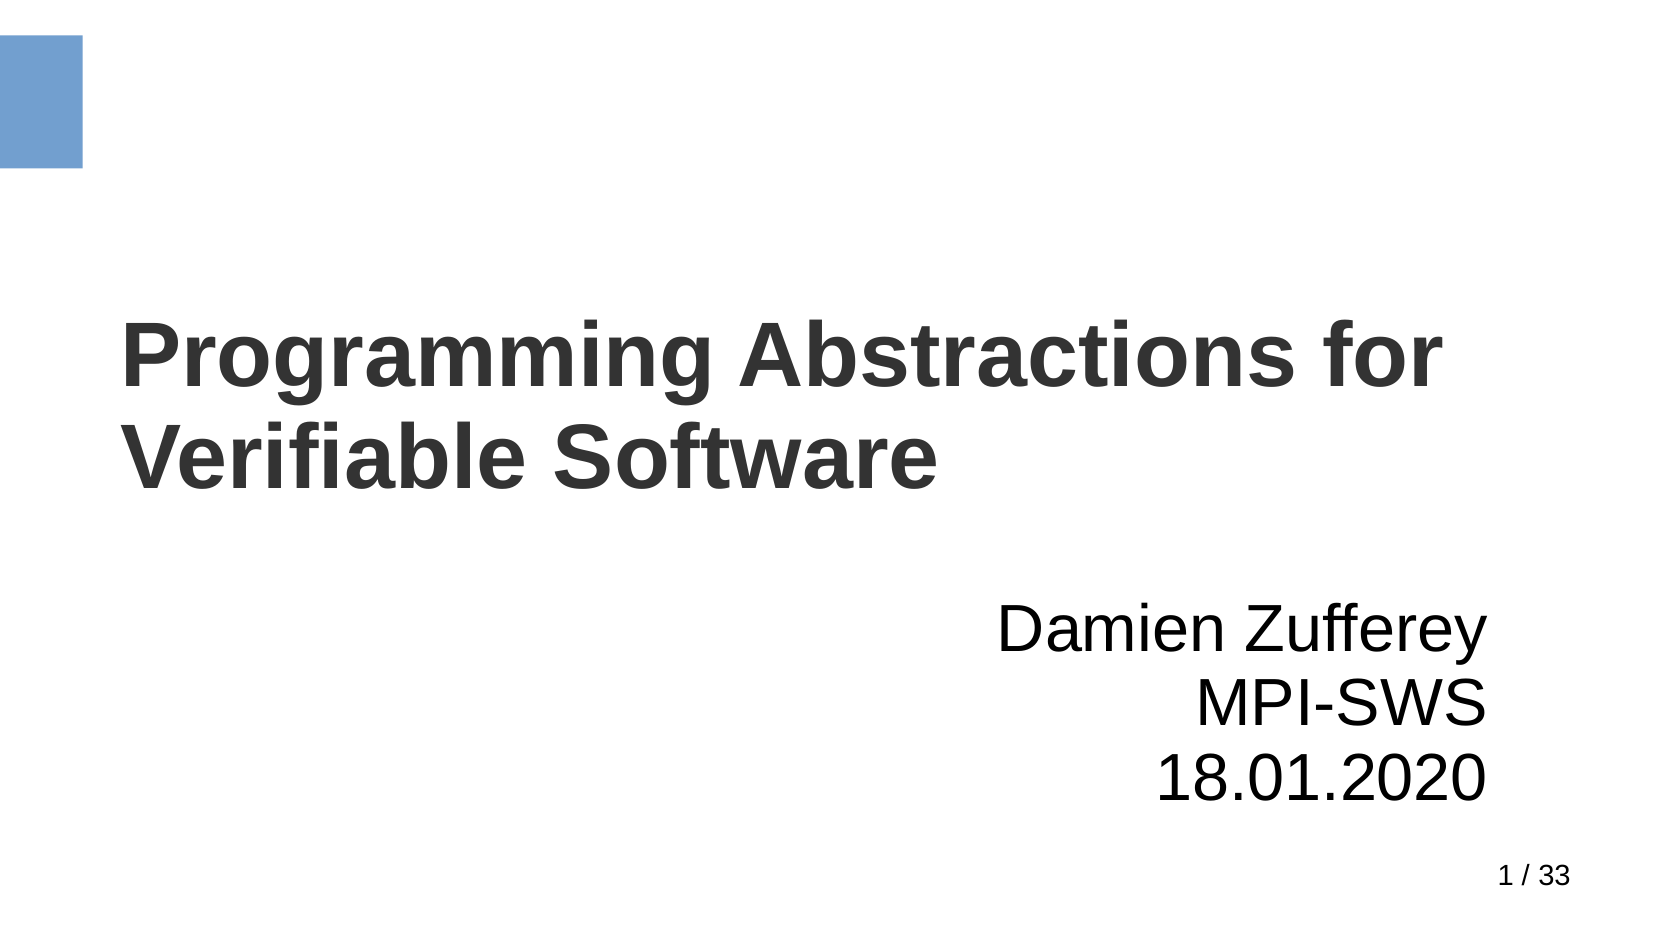

# Programming Abstractions for Verifiable Software
Damien Zufferey
MPI-SWS
18.01.2020
1